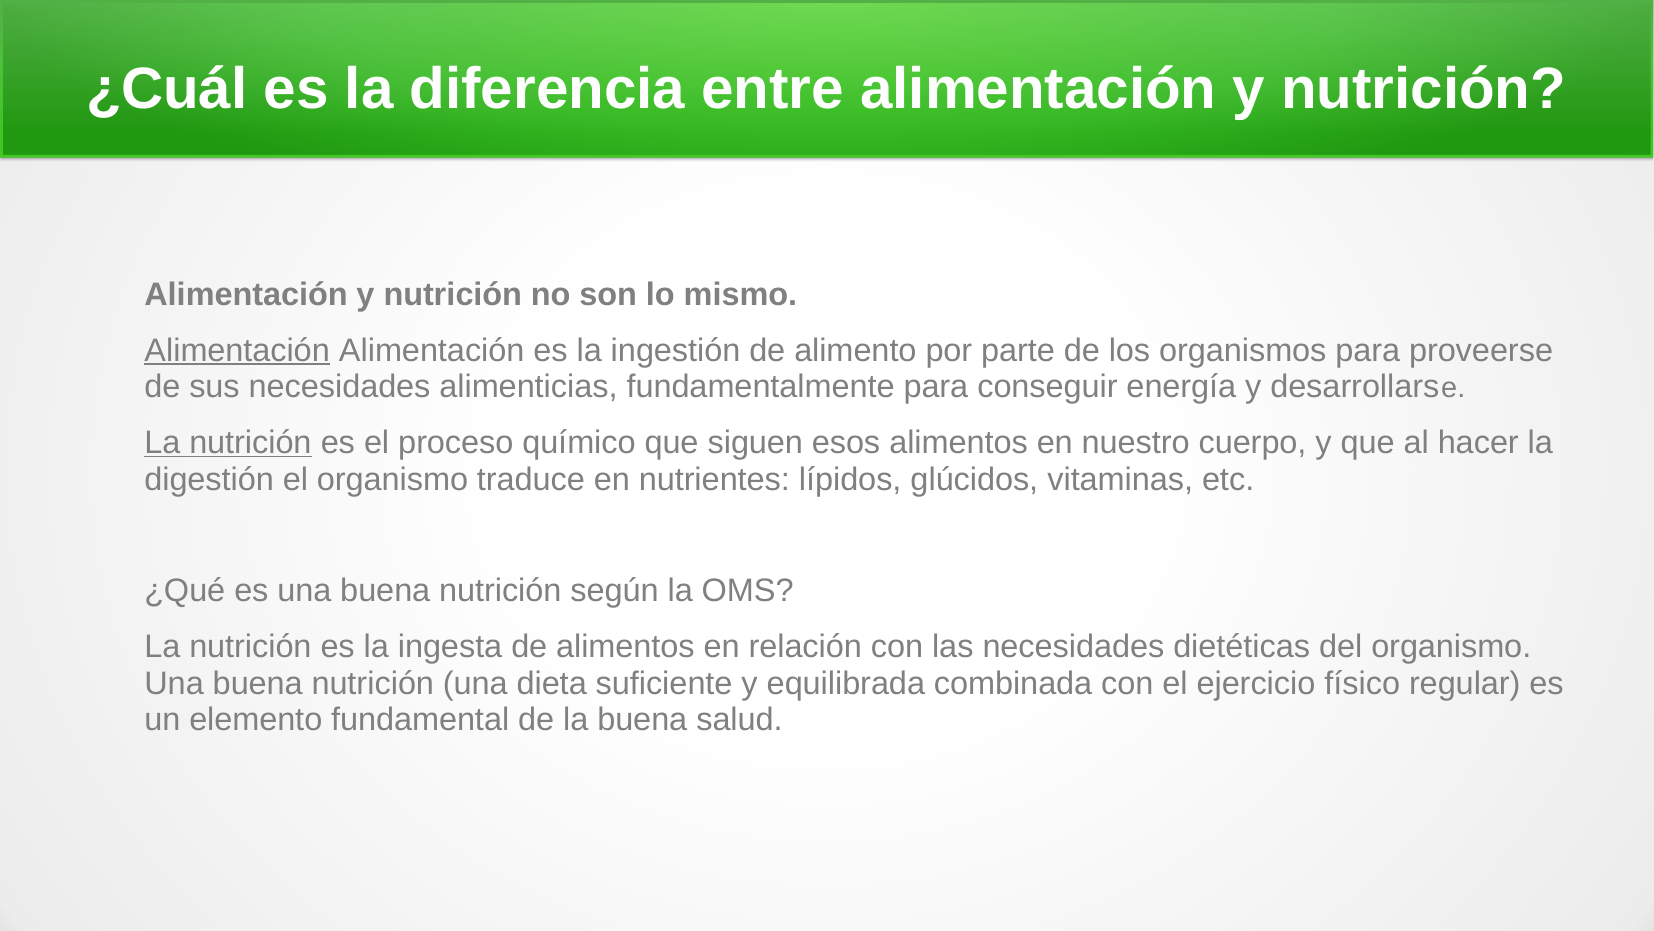

# ¿Cuál es la diferencia entre alimentación y nutrición?
Alimentación y nutrición no son lo mismo.
Alimentación Alimentación es la ingestión de alimento por parte de los organismos para proveerse de sus necesidades alimenticias, fundamentalmente para conseguir energía y desarrollarse.
La nutrición es el proceso químico que siguen esos alimentos en nuestro cuerpo, y que al hacer la digestión el organismo traduce en nutrientes: lípidos, glúcidos, vitaminas, etc.
¿Qué es una buena nutrición según la OMS?
La nutrición es la ingesta de alimentos en relación con las necesidades dietéticas del organismo. Una buena nutrición (una dieta suficiente y equilibrada combinada con el ejercicio físico regular) es un elemento fundamental de la buena salud.